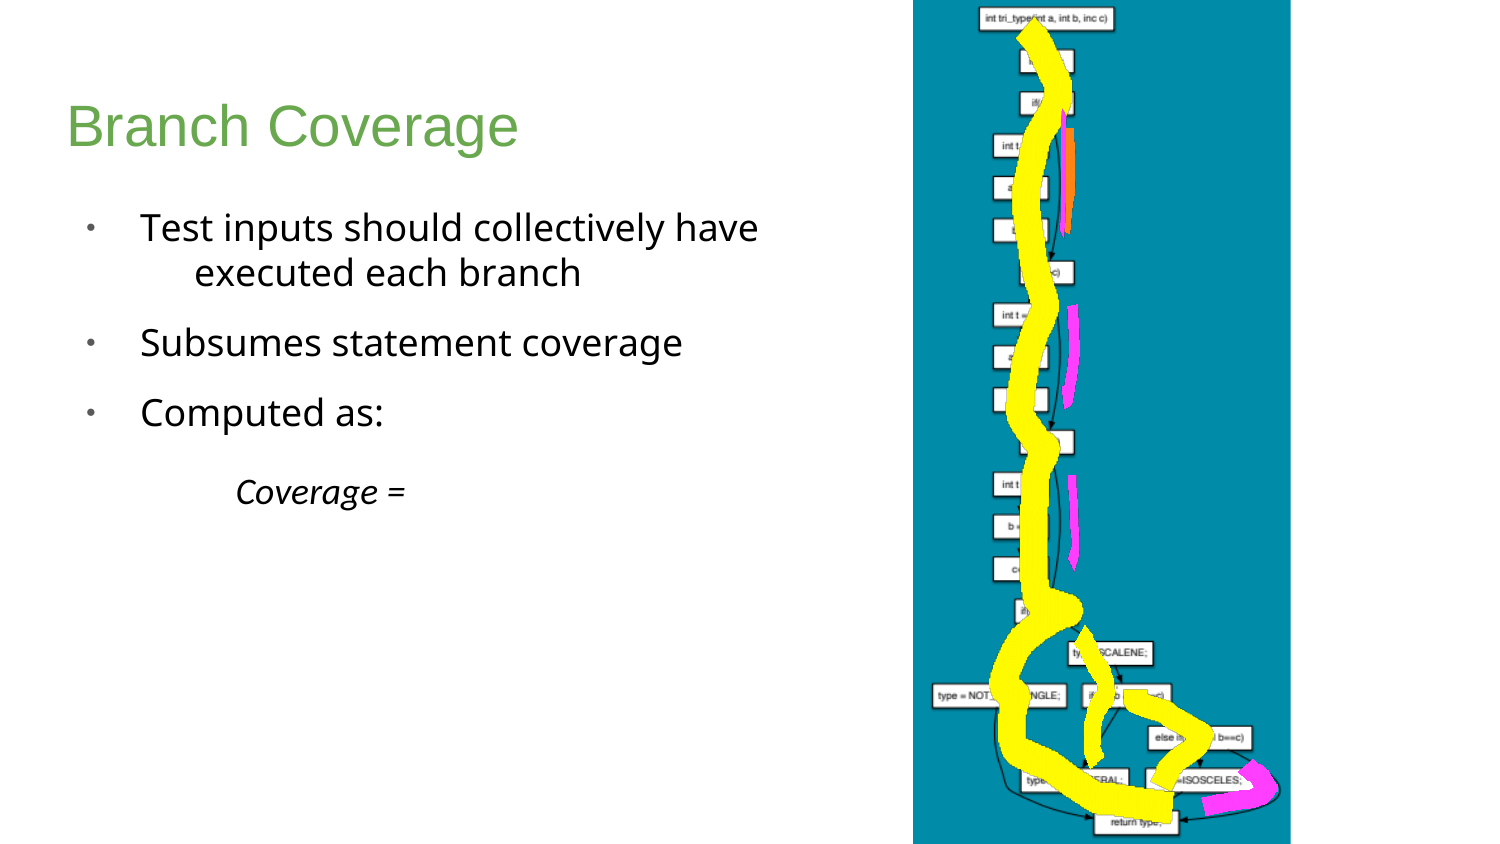

# Branch Coverage
Test inputs should collectively have executed each branch
Subsumes statement coverage
Computed as:
Coverage =